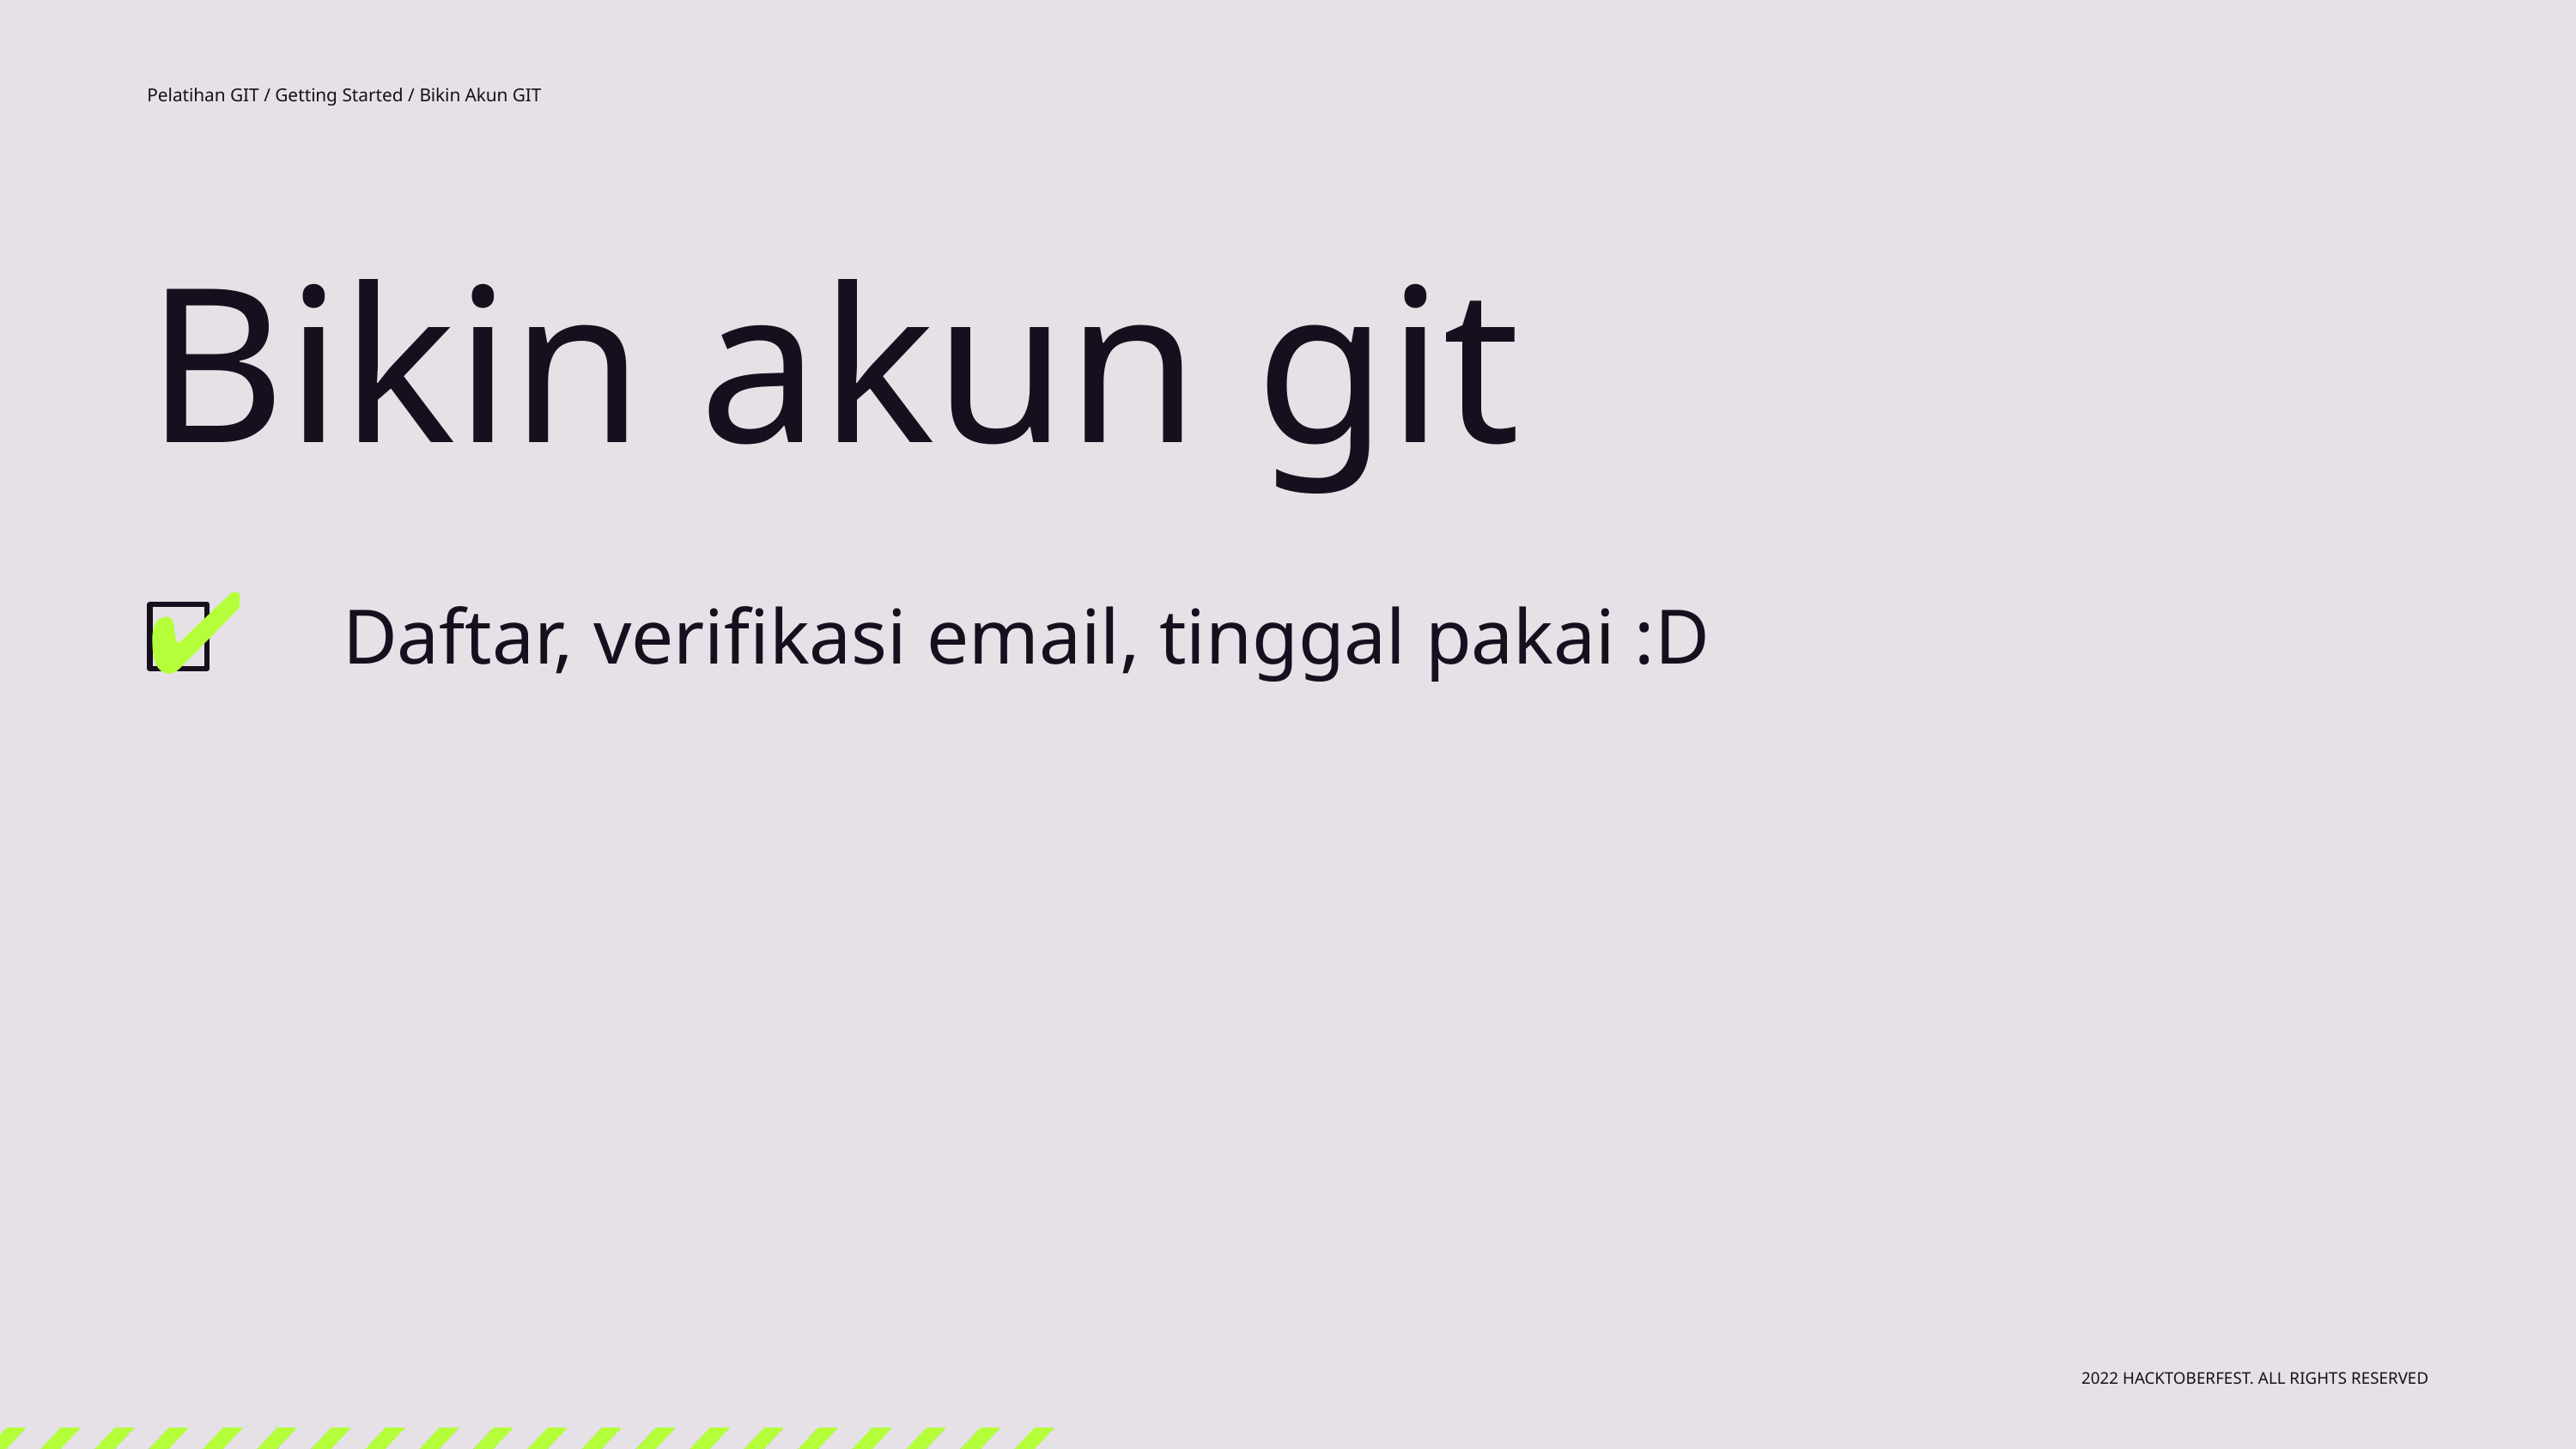

Pelatihan GIT / Getting Started / Bikin Akun GIT
Bikin akun git

Daftar, verifikasi email, tinggal pakai :D
2022 HACKTOBERFEST. ALL RIGHTS RESERVED